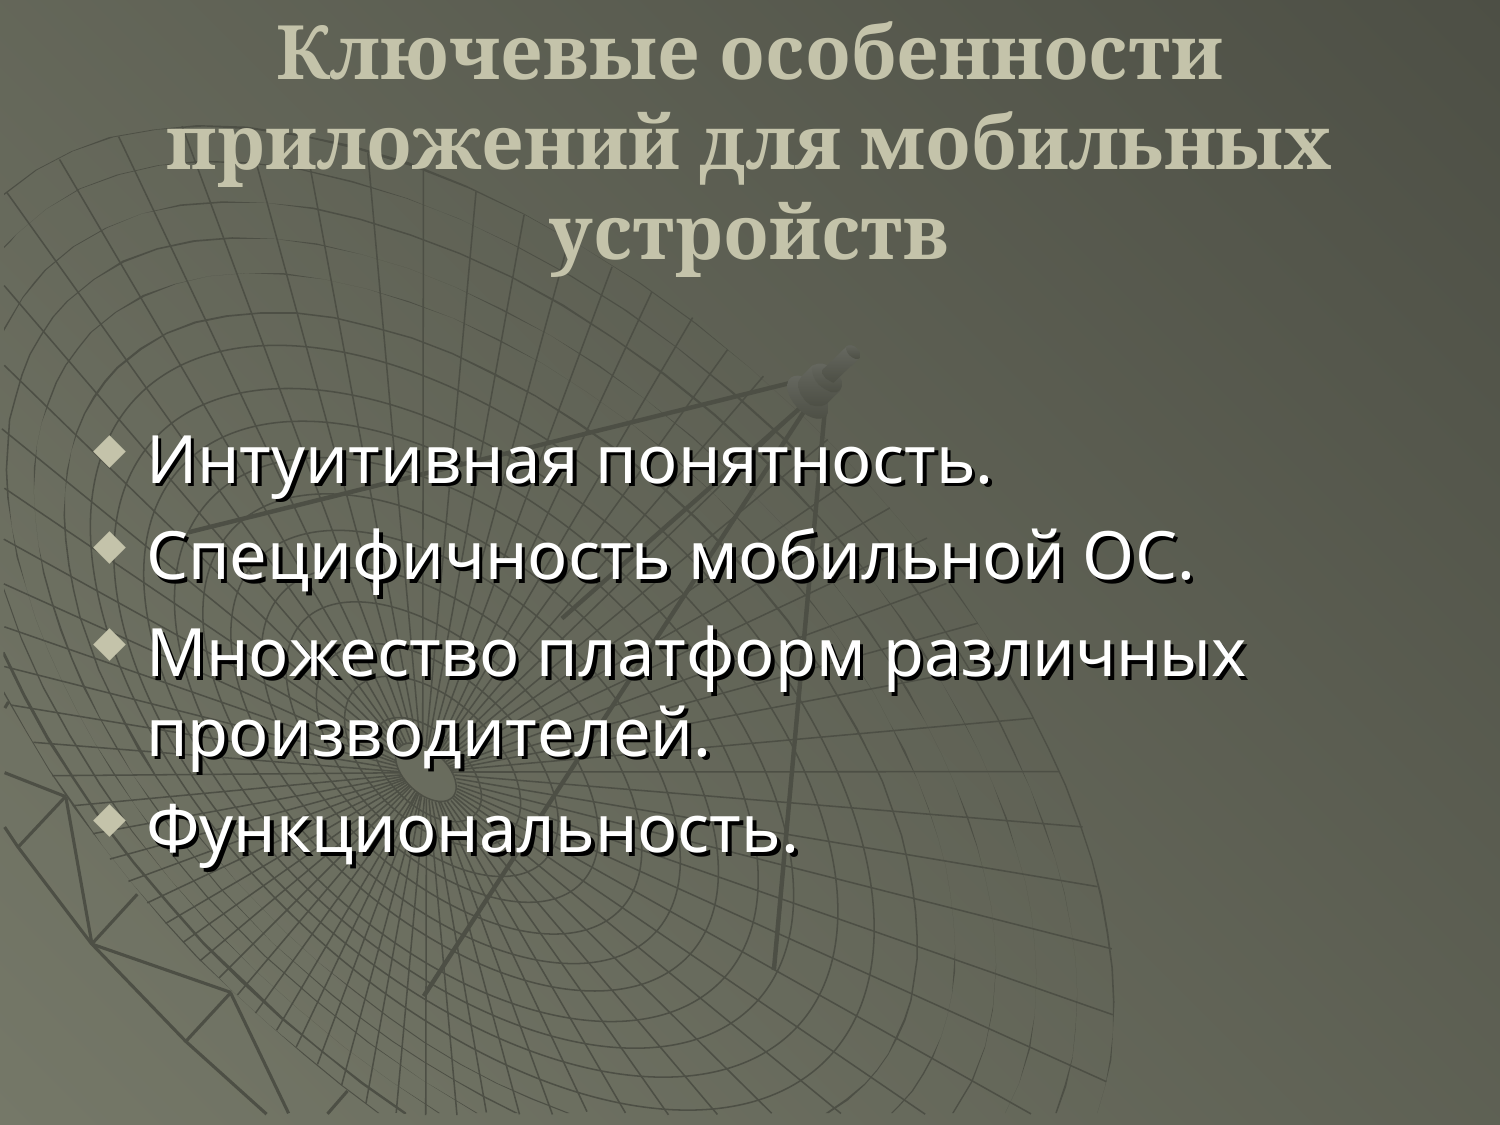

# Ключевые особенности приложений для мобильных устройств
Интуитивная понятность.
Специфичность мобильной ОС.
Множество платформ различных производителей.
Функциональность.